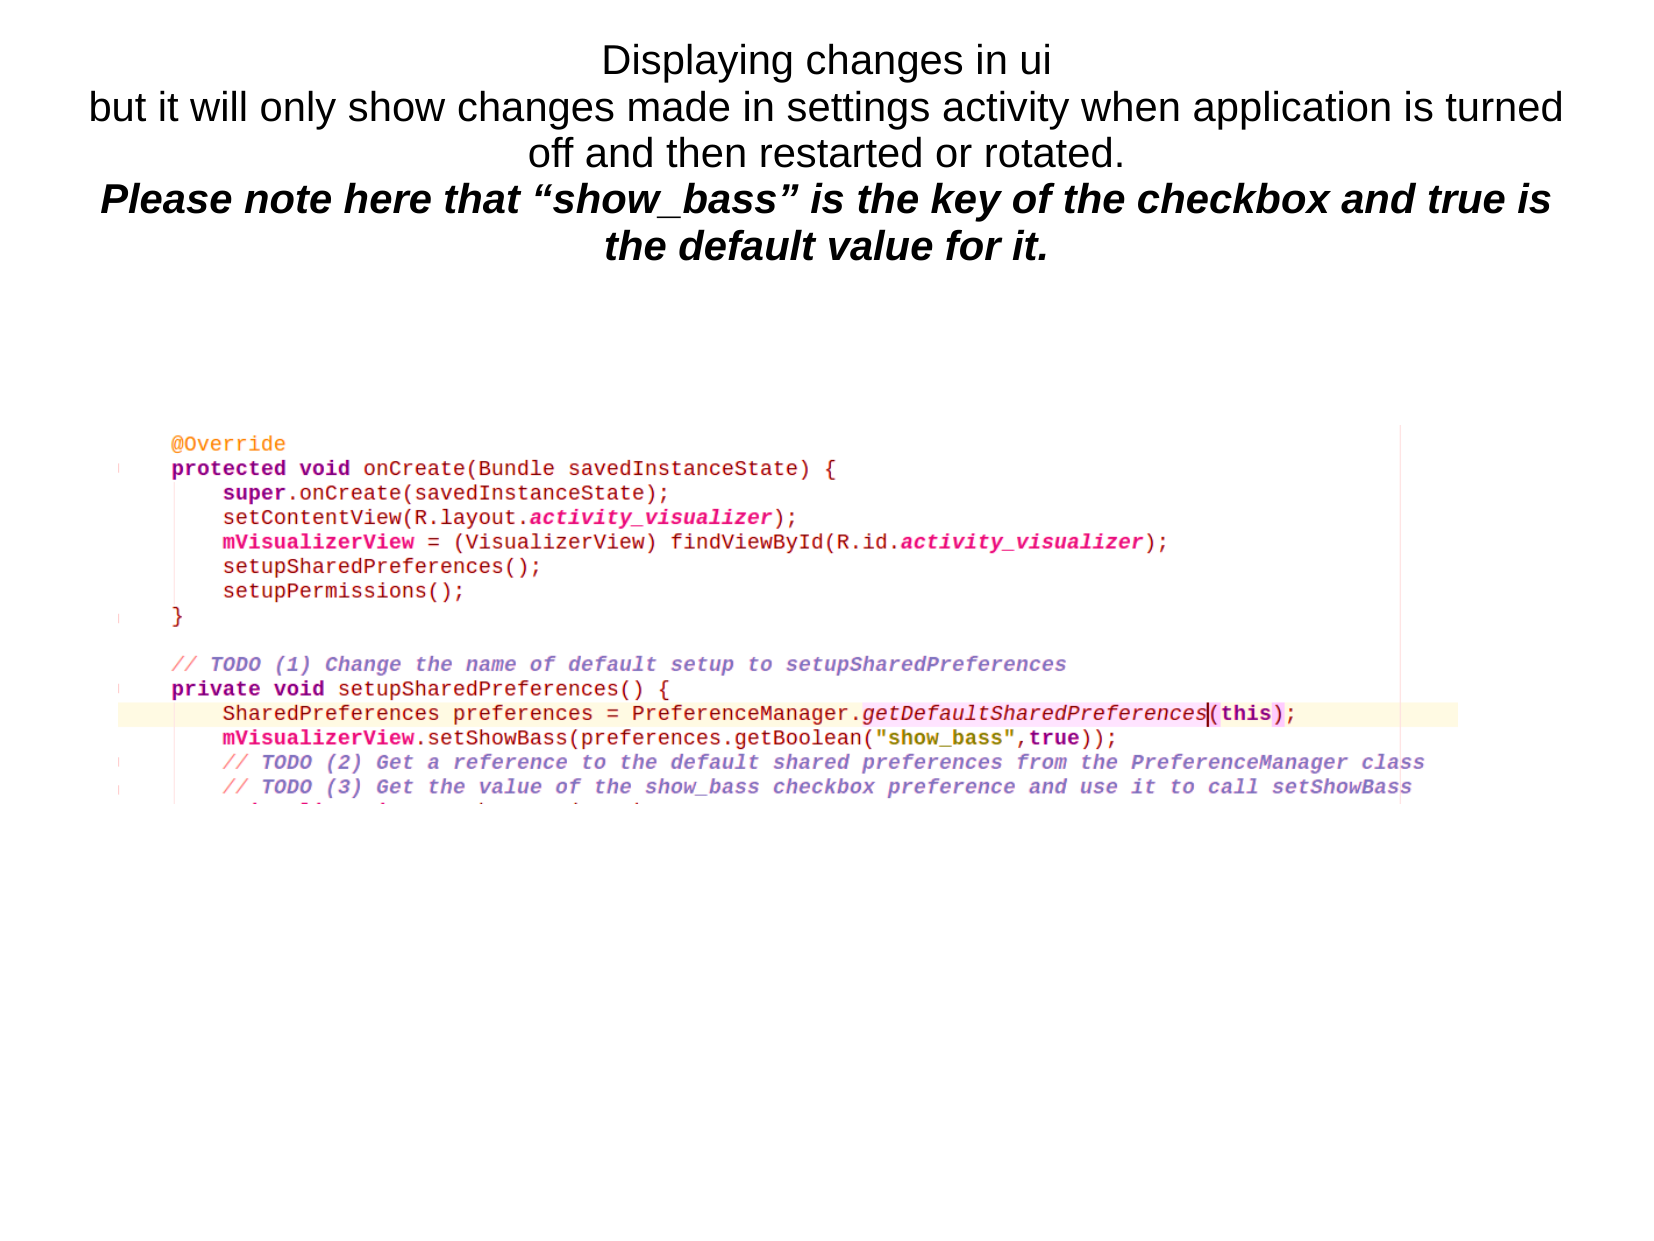

# Displaying changes in ui but it will only show changes made in settings activity when application is turned off and then restarted or rotated. Please note here that “show_bass” is the key of the checkbox and true is the default value for it.